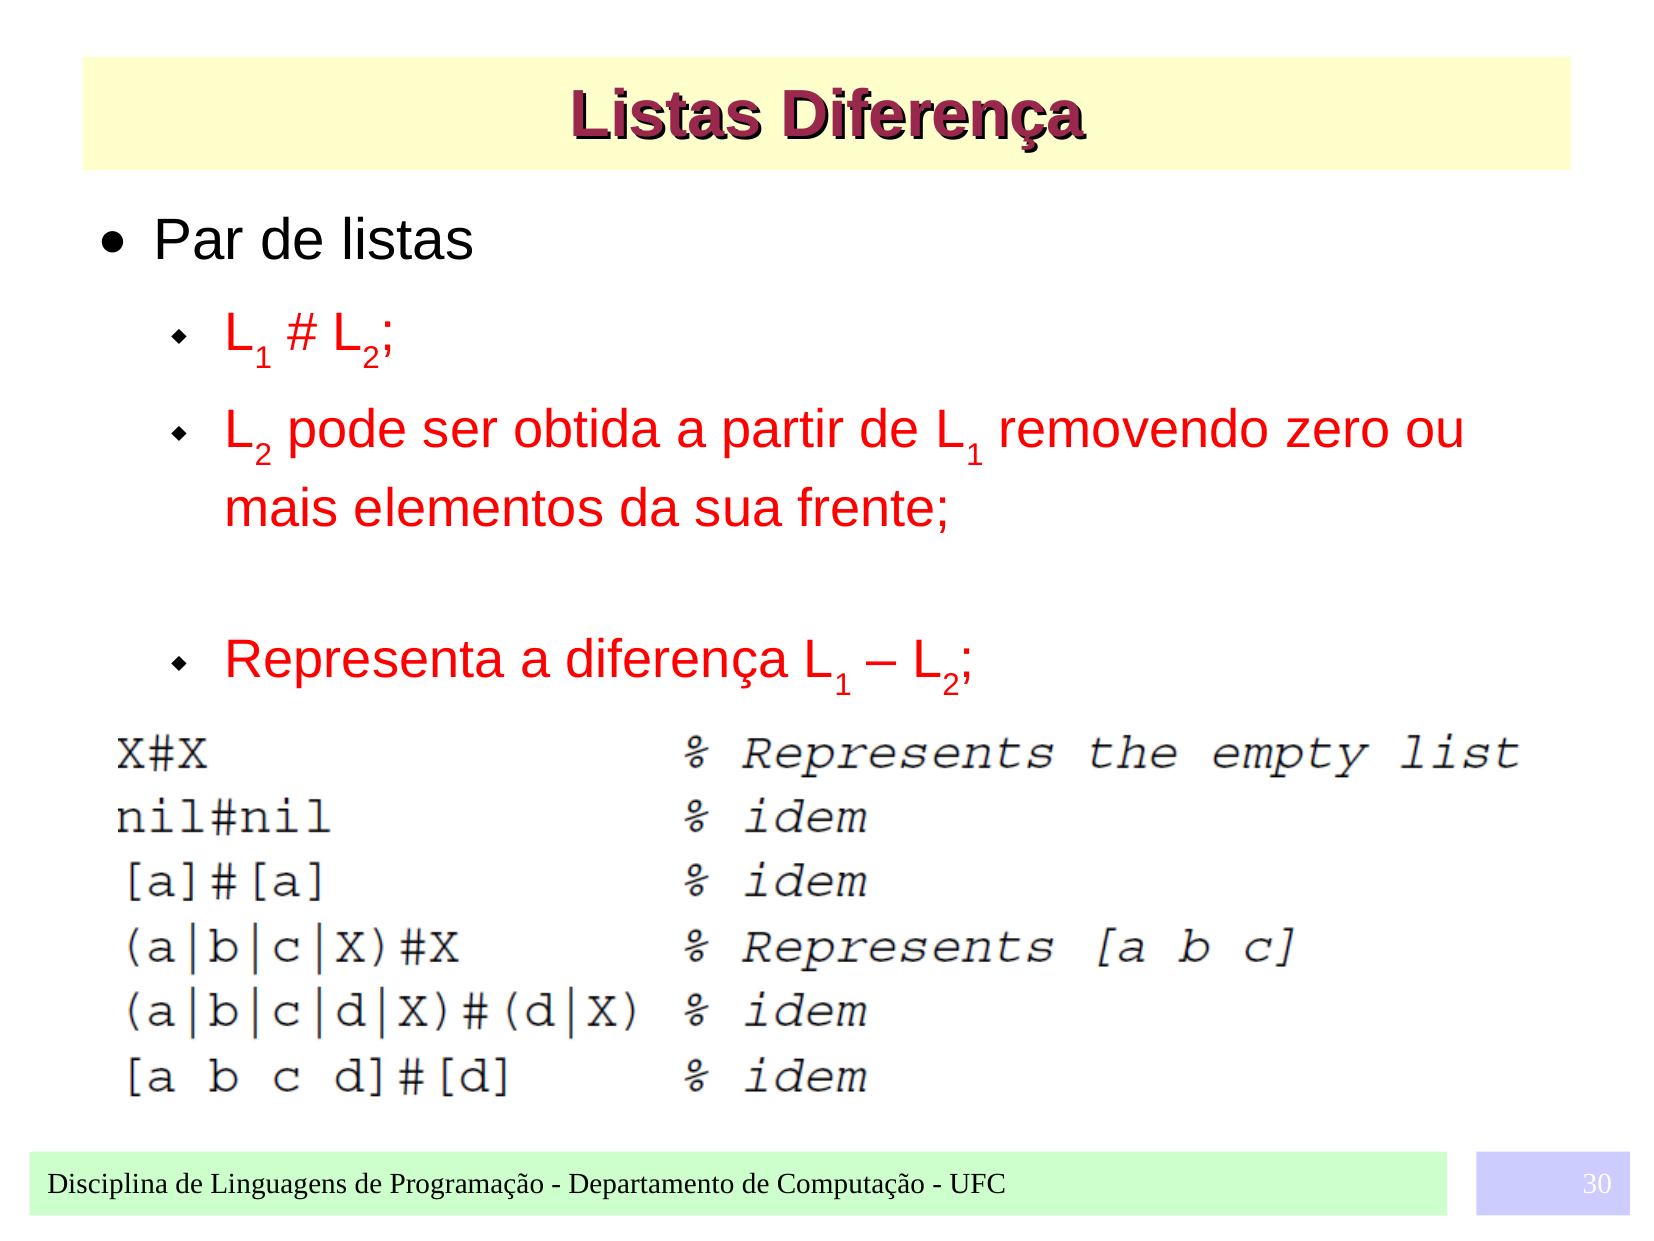

# Listas Diferença
Par de listas
L1 # L2;
L2 pode ser obtida a partir de L1 removendo zero ou mais elementos da sua frente;
Representa a diferença L1 – L2;
Disciplina de Linguagens de Programação - Departamento de Computação - UFC
30